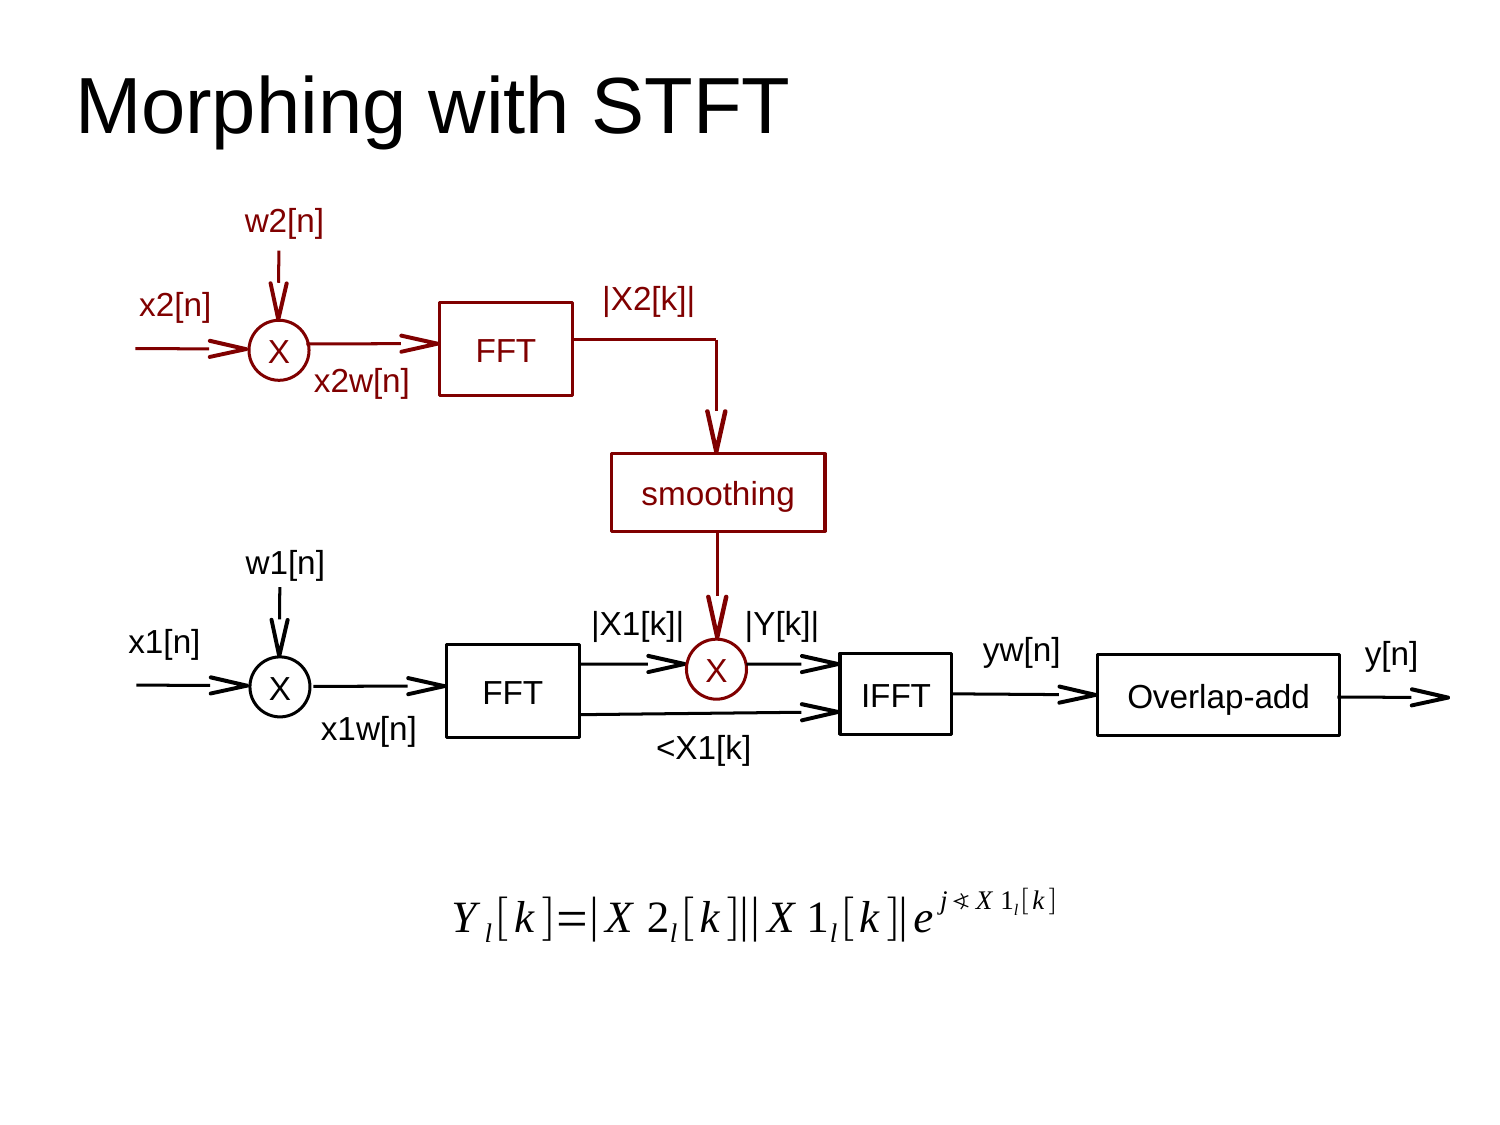

# Morphing with STFT
w2[n]
|X2[k]|
x2[n]
FFT
X
x2w[n]
smoothing
w1[n]
|X1[k]|
|Y[k]|
x1[n]
yw[n]
y[n]
X
FFT
IFFT
Overlap-add
X
x1w[n]
<X1[k]